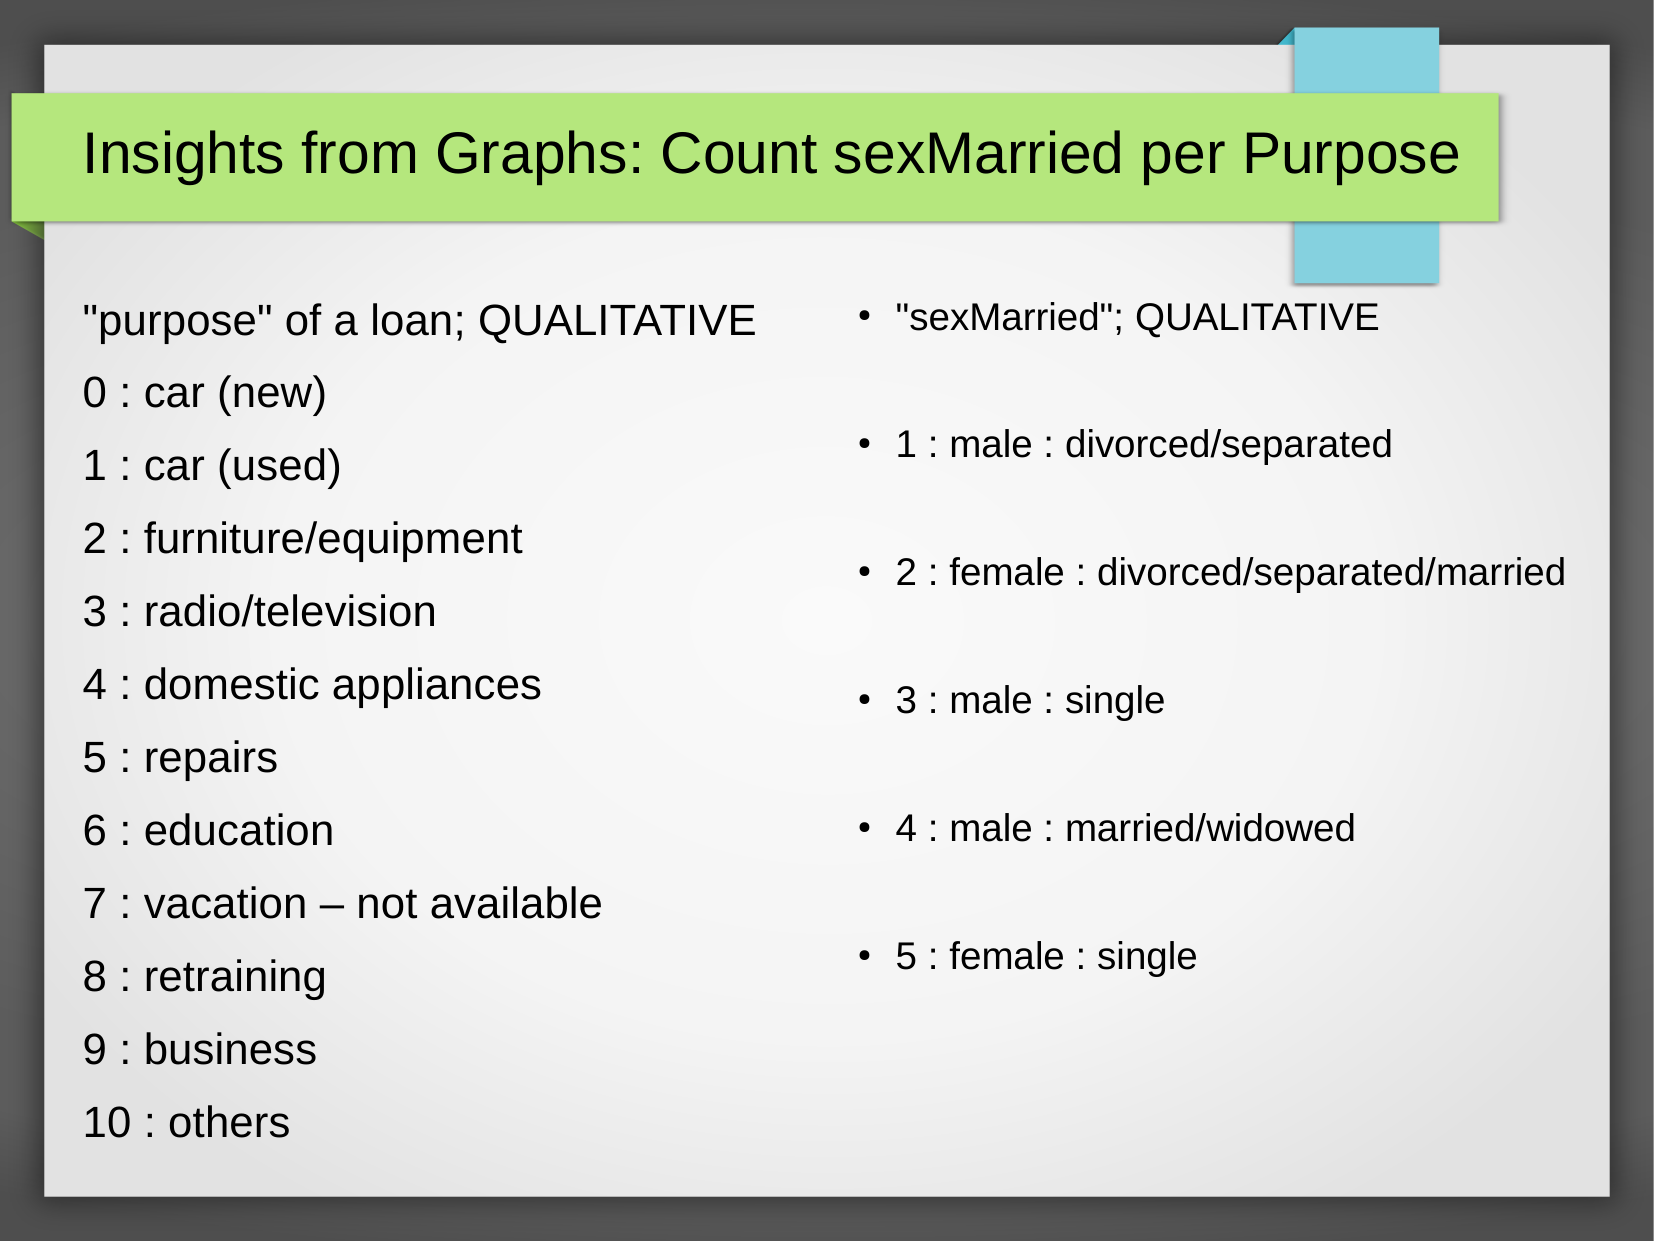

# Insights from Graphs: Count sexMarried per Purpose
"purpose" of a loan; QUALITATIVE
0 : car (new)
1 : car (used)
2 : furniture/equipment
3 : radio/television
4 : domestic appliances
5 : repairs
6 : education
7 : vacation – not available
8 : retraining
9 : business
10 : others
"sexMarried"; QUALITATIVE
1 : male : divorced/separated
2 : female : divorced/separated/married
3 : male : single
4 : male : married/widowed
5 : female : single